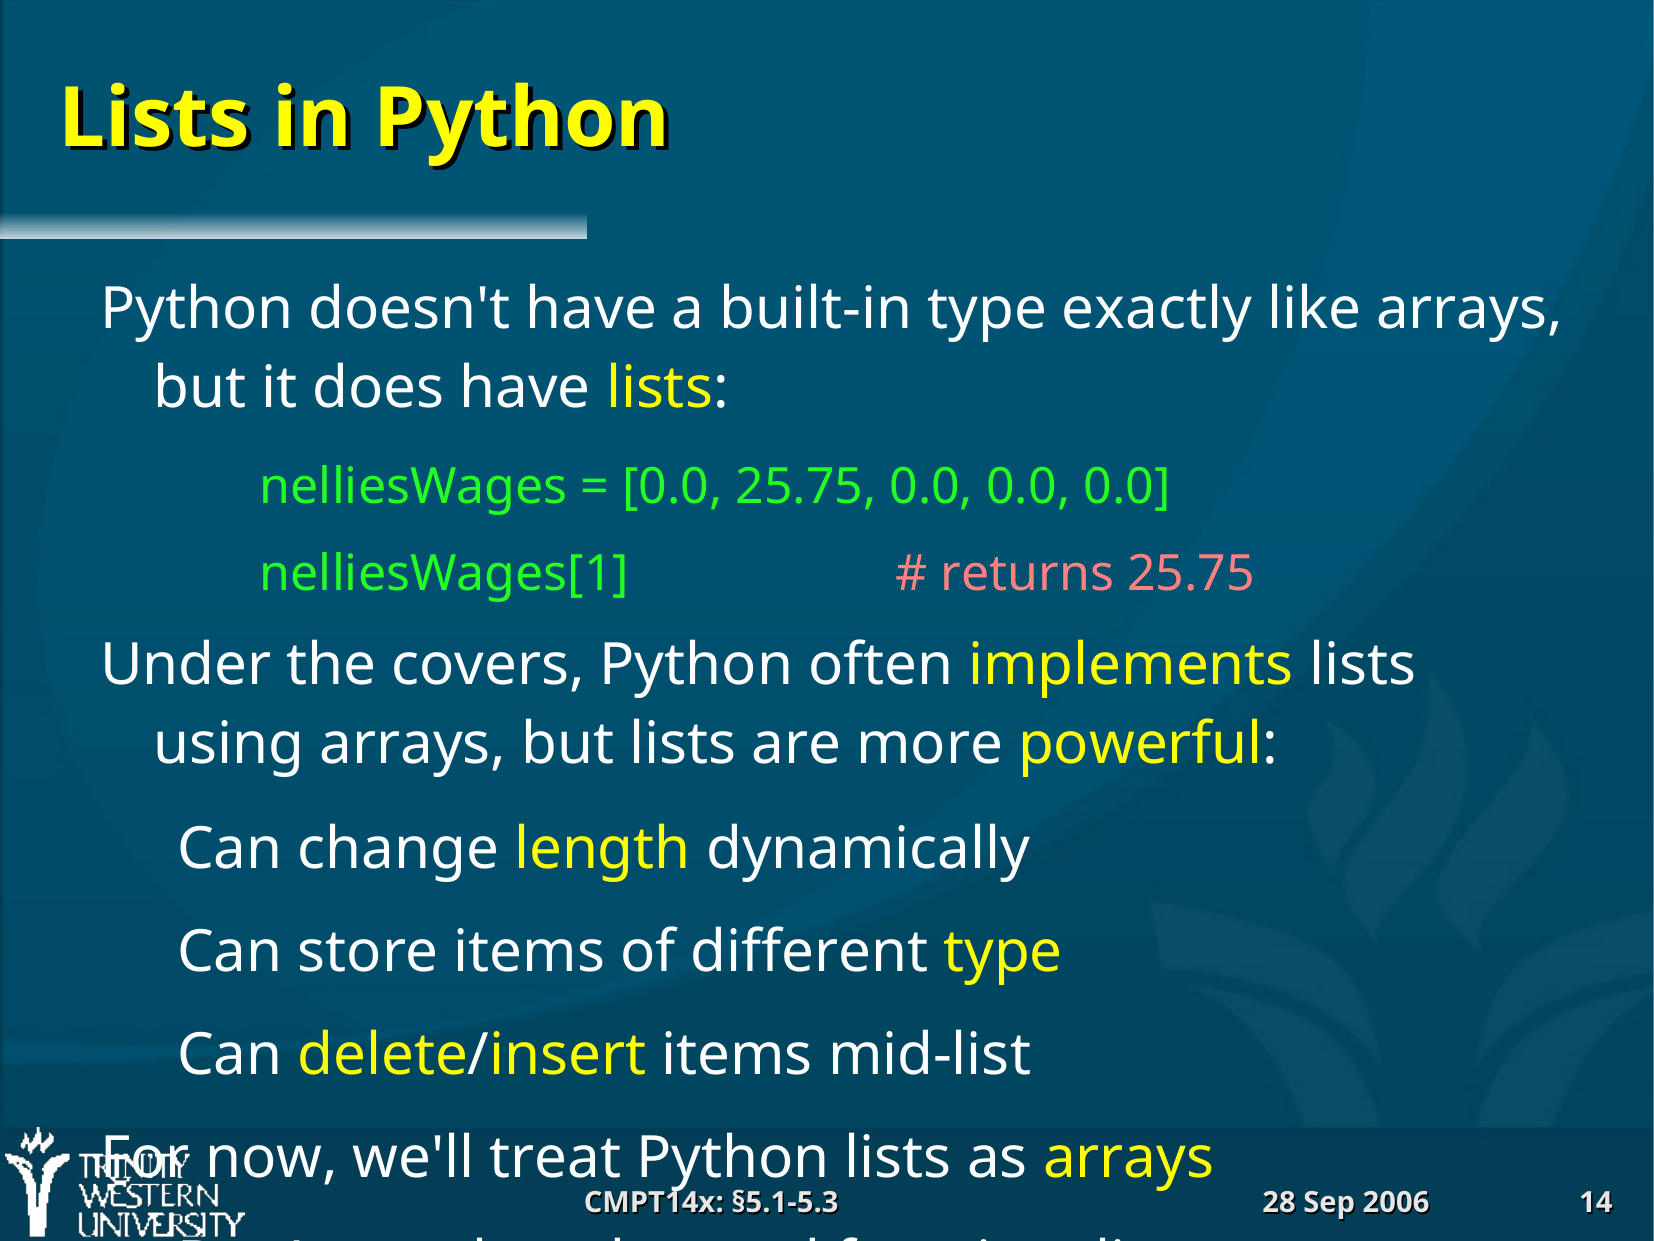

# Lists in Python
Python doesn't have a built-in type exactly like arrays, but it does have lists:
nelliesWages = [0.0, 25.75, 0.0, 0.0, 0.0]
nelliesWages[1]				# returns 25.75
Under the covers, Python often implements lists using arrays, but lists are more powerful:
Can change length dynamically
Can store items of different type
Can delete/insert items mid-list
For now, we'll treat Python lists as arrays
Don't use the advanced functionality yet
CMPT14x: §5.1-5.3
28 Sep 2006
14